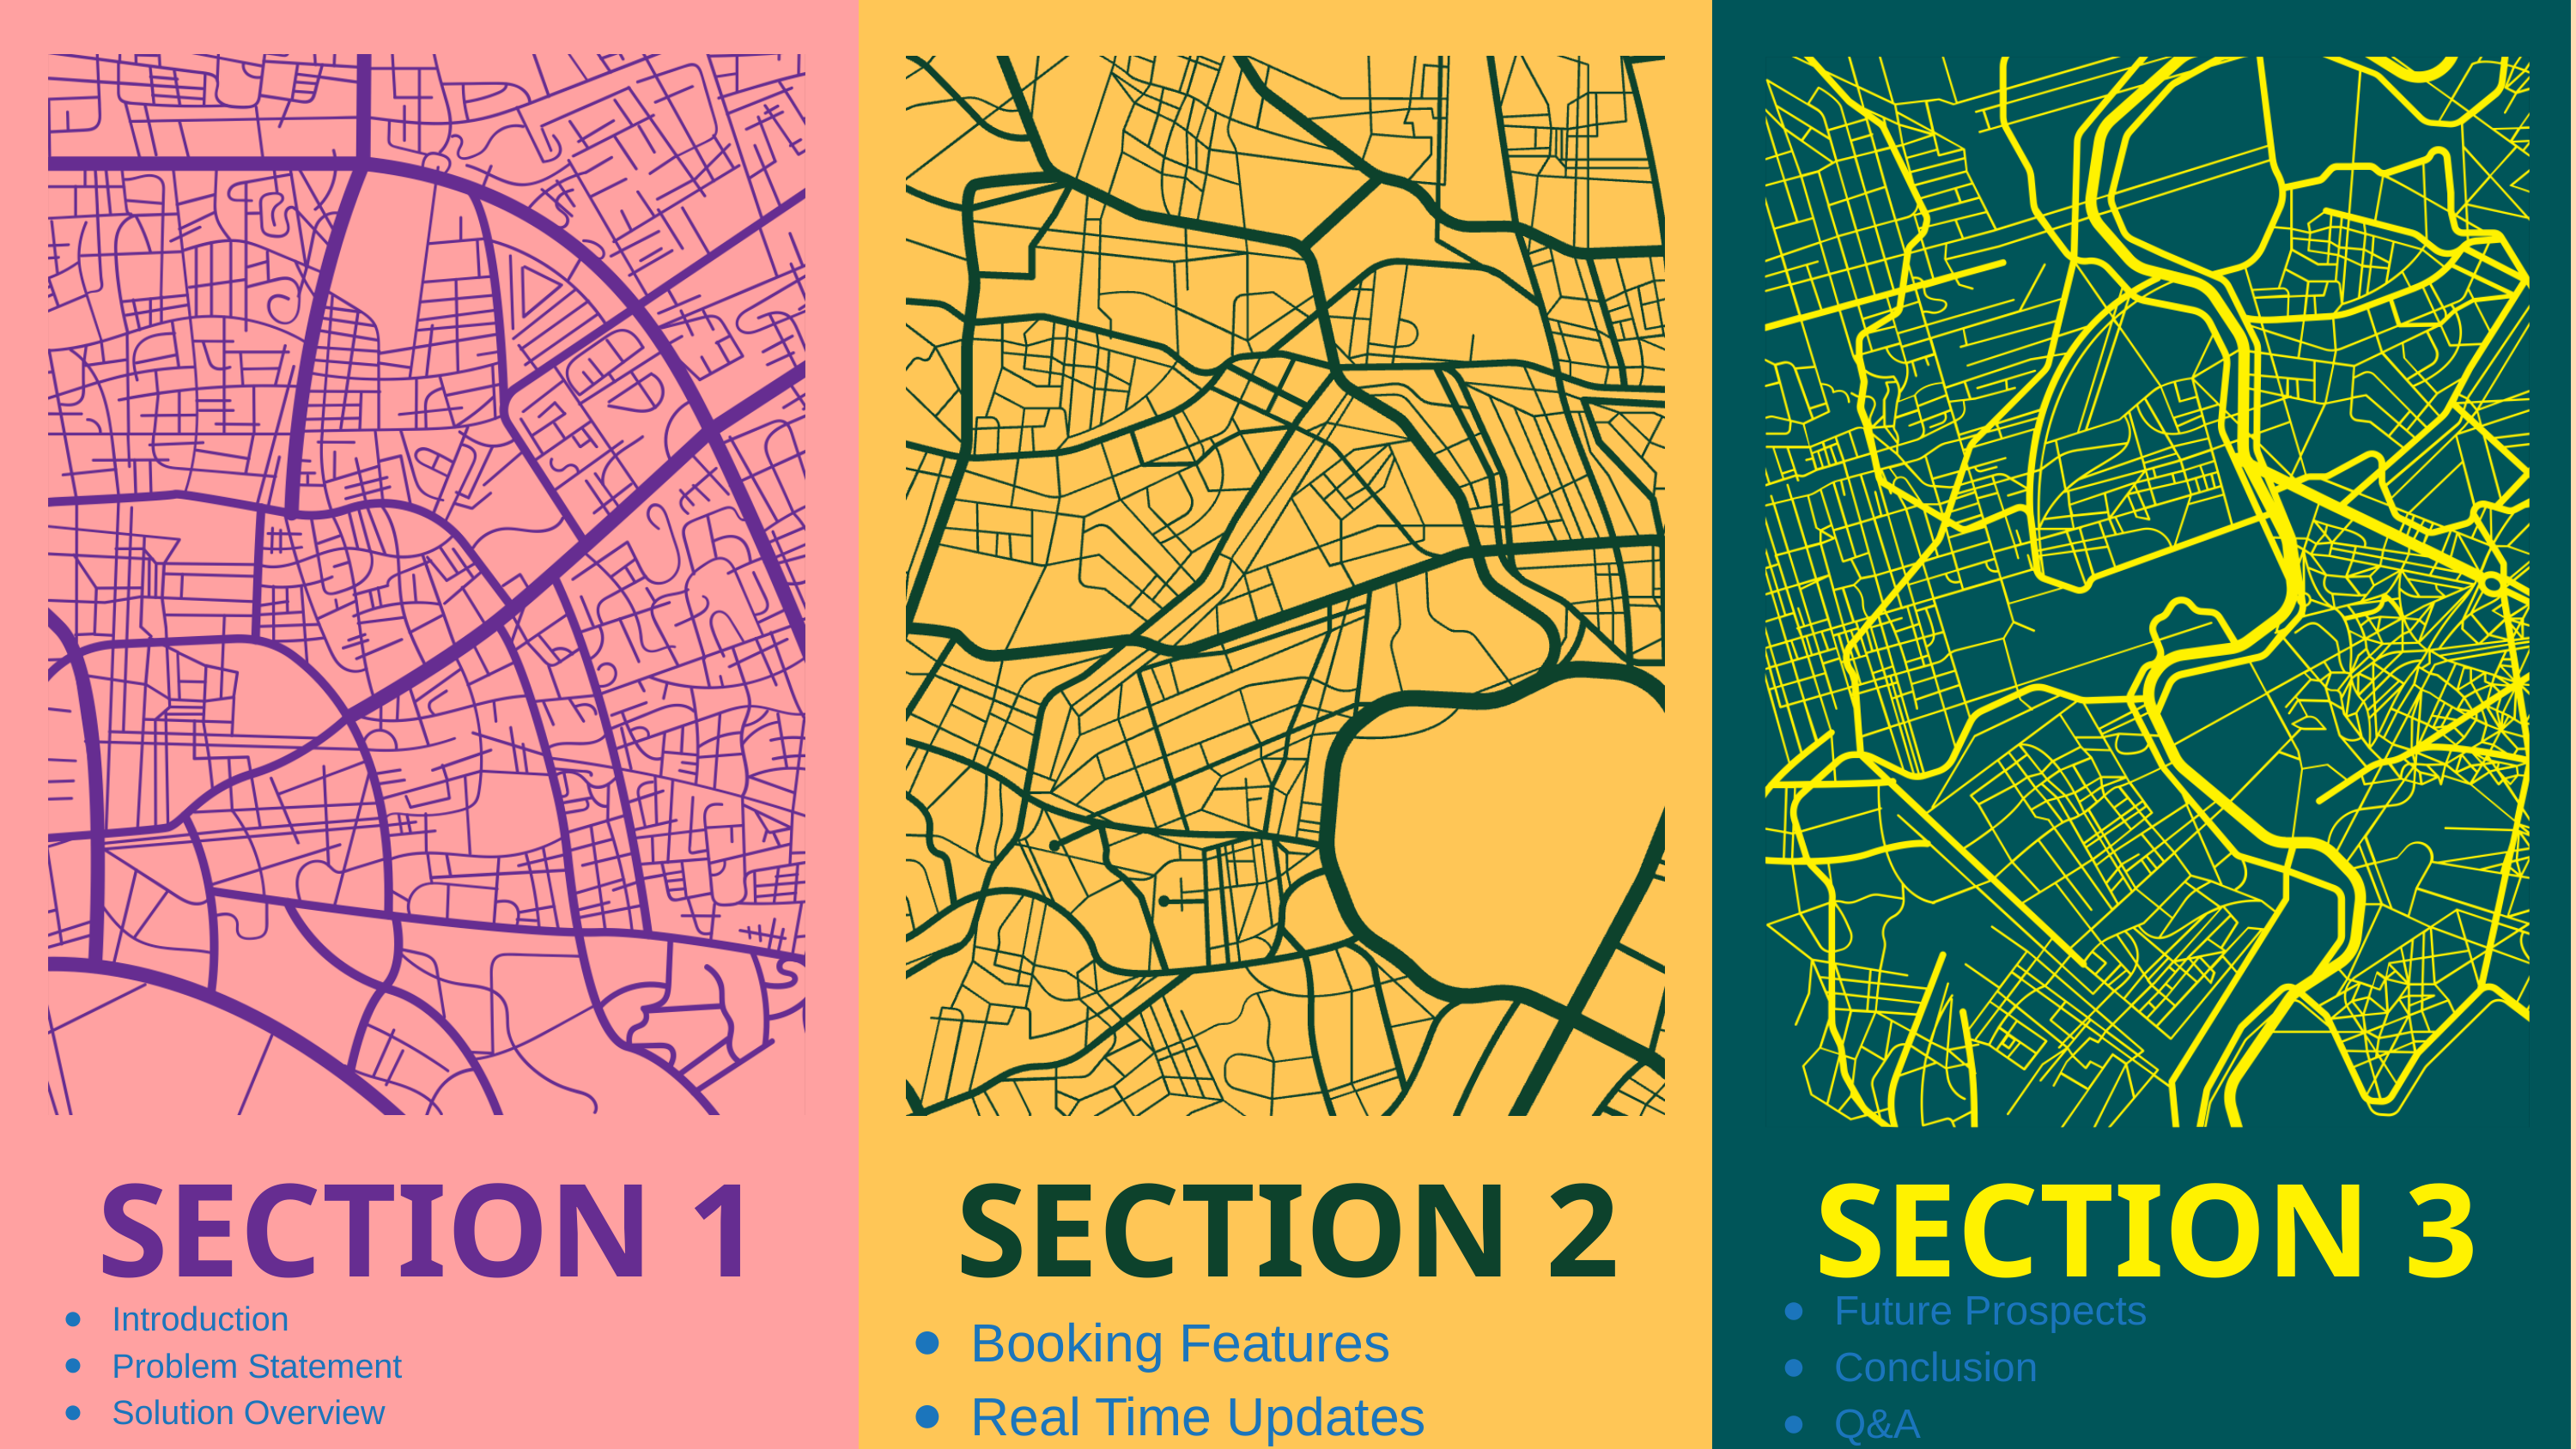

SECTION 1
SECTION 2
SECTION 3
Future Prospects
Conclusion
Q&A
Introduction
Problem Statement
Solution Overview
Booking Features
Real Time Updates